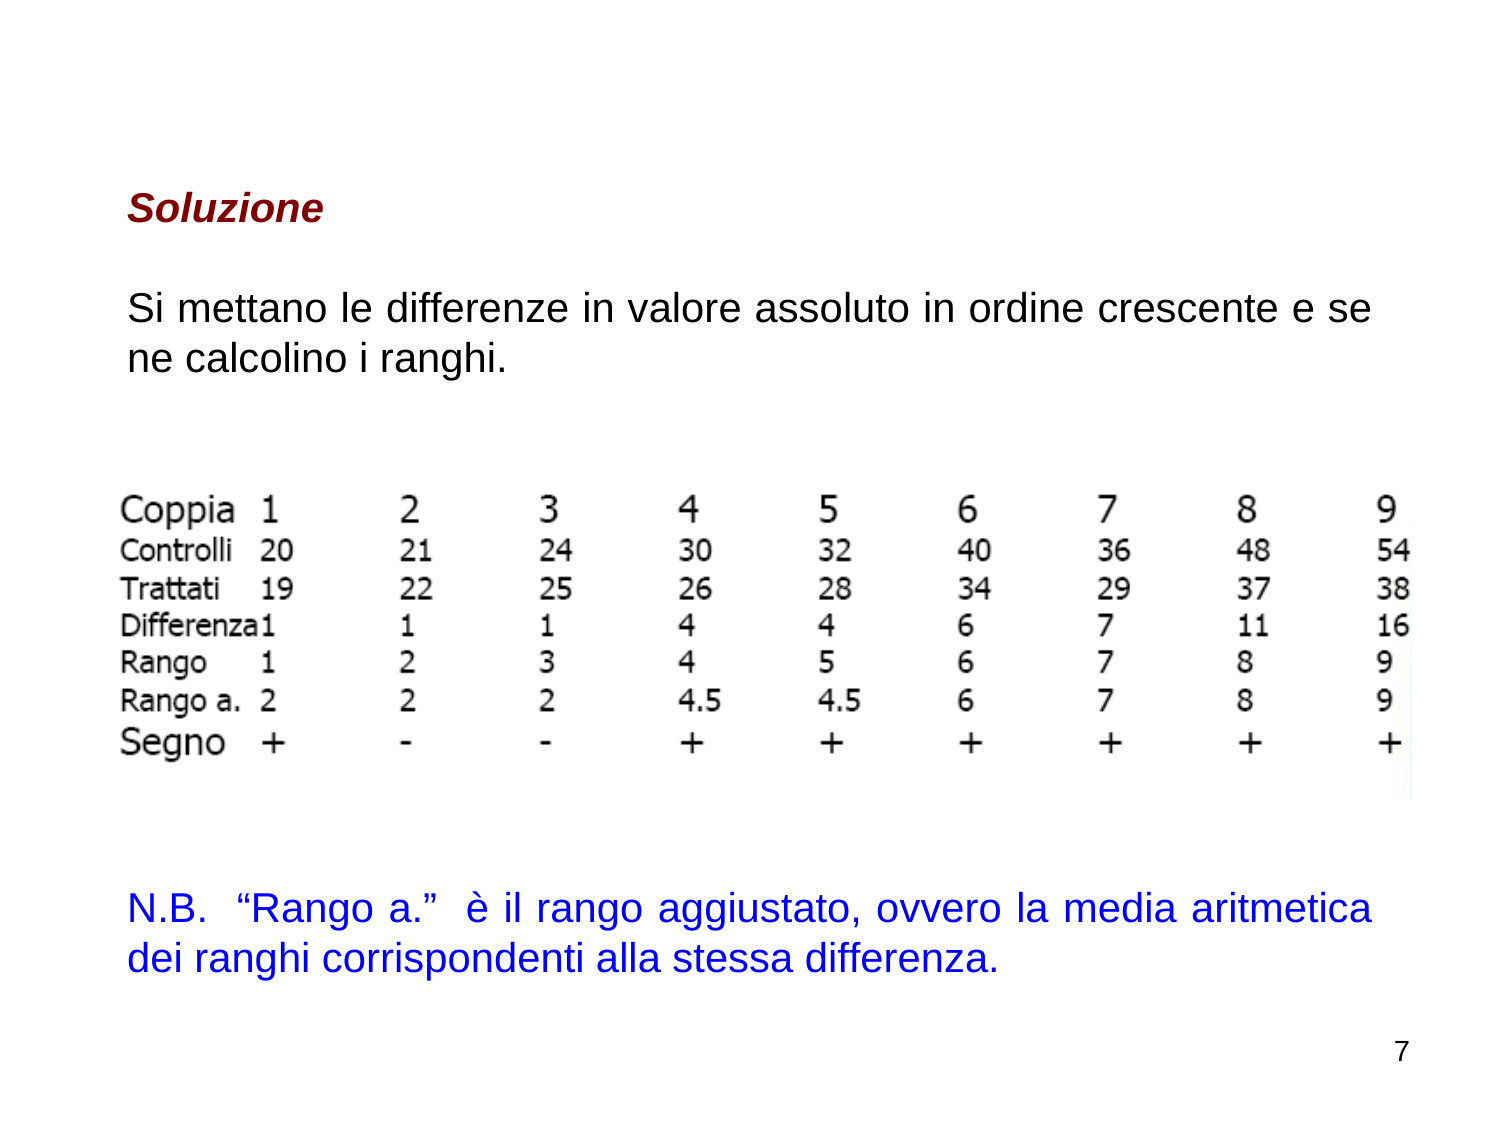

Soluzione
Si mettano le differenze in valore assoluto in ordine crescente e se ne calcolino i ranghi.
N.B. “Rango a.” è il rango aggiustato, ovvero la media aritmetica dei ranghi corrispondenti alla stessa differenza.